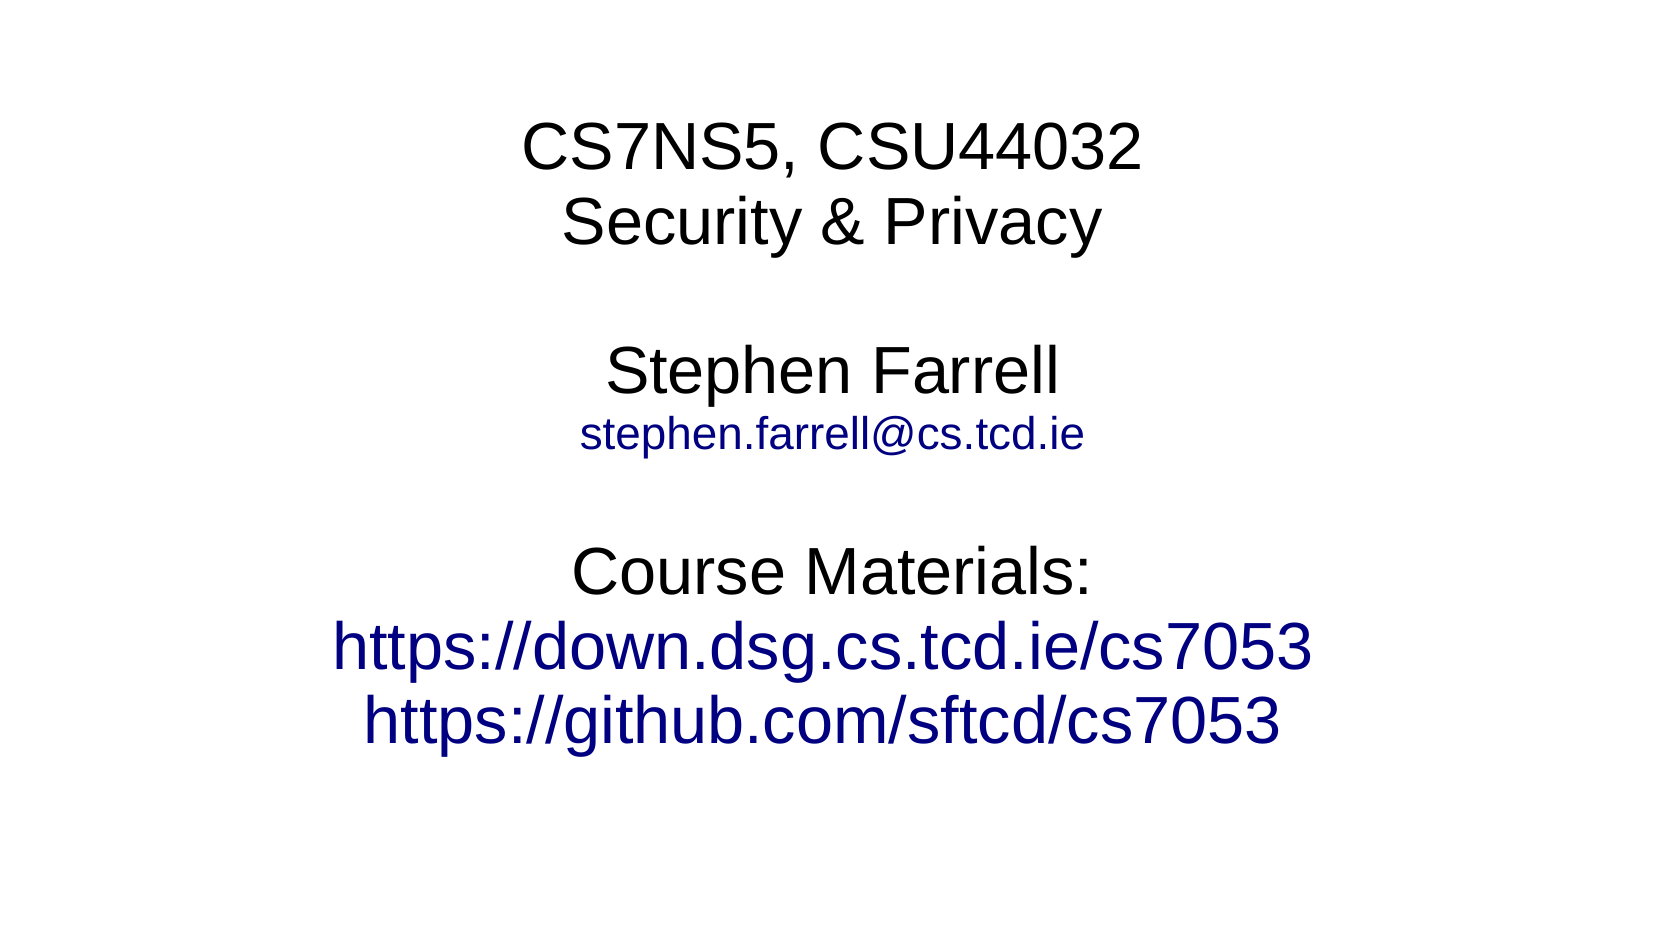

# CS7NS5, CSU44032
Security & Privacy
Stephen Farrell
stephen.farrell@cs.tcd.ie
Course Materials:
https://down.dsg.cs.tcd.ie/cs7053
https://github.com/sftcd/cs7053